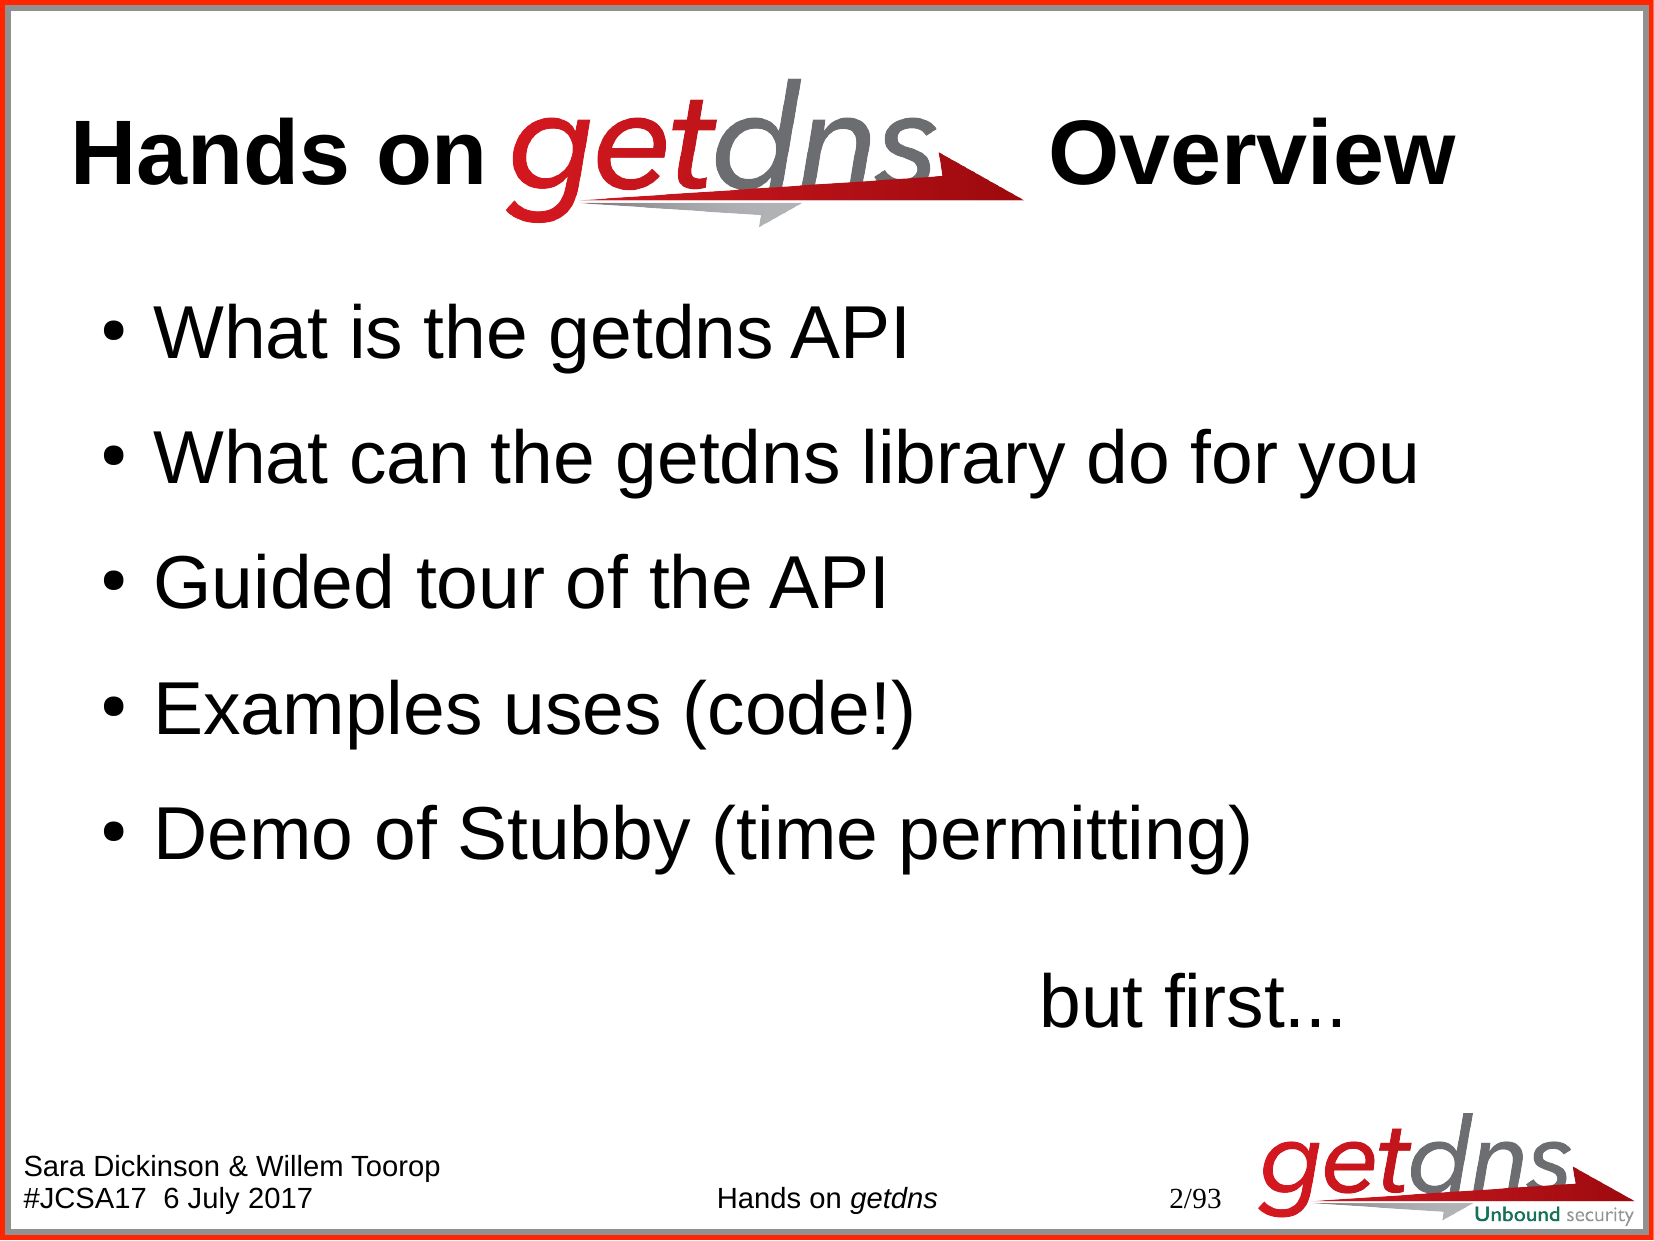

# Hands on Overview
What is the getdns API
What can the getdns library do for you
Guided tour of the API
Examples uses (code!)
Demo of Stubby (time permitting)
												but first...
2